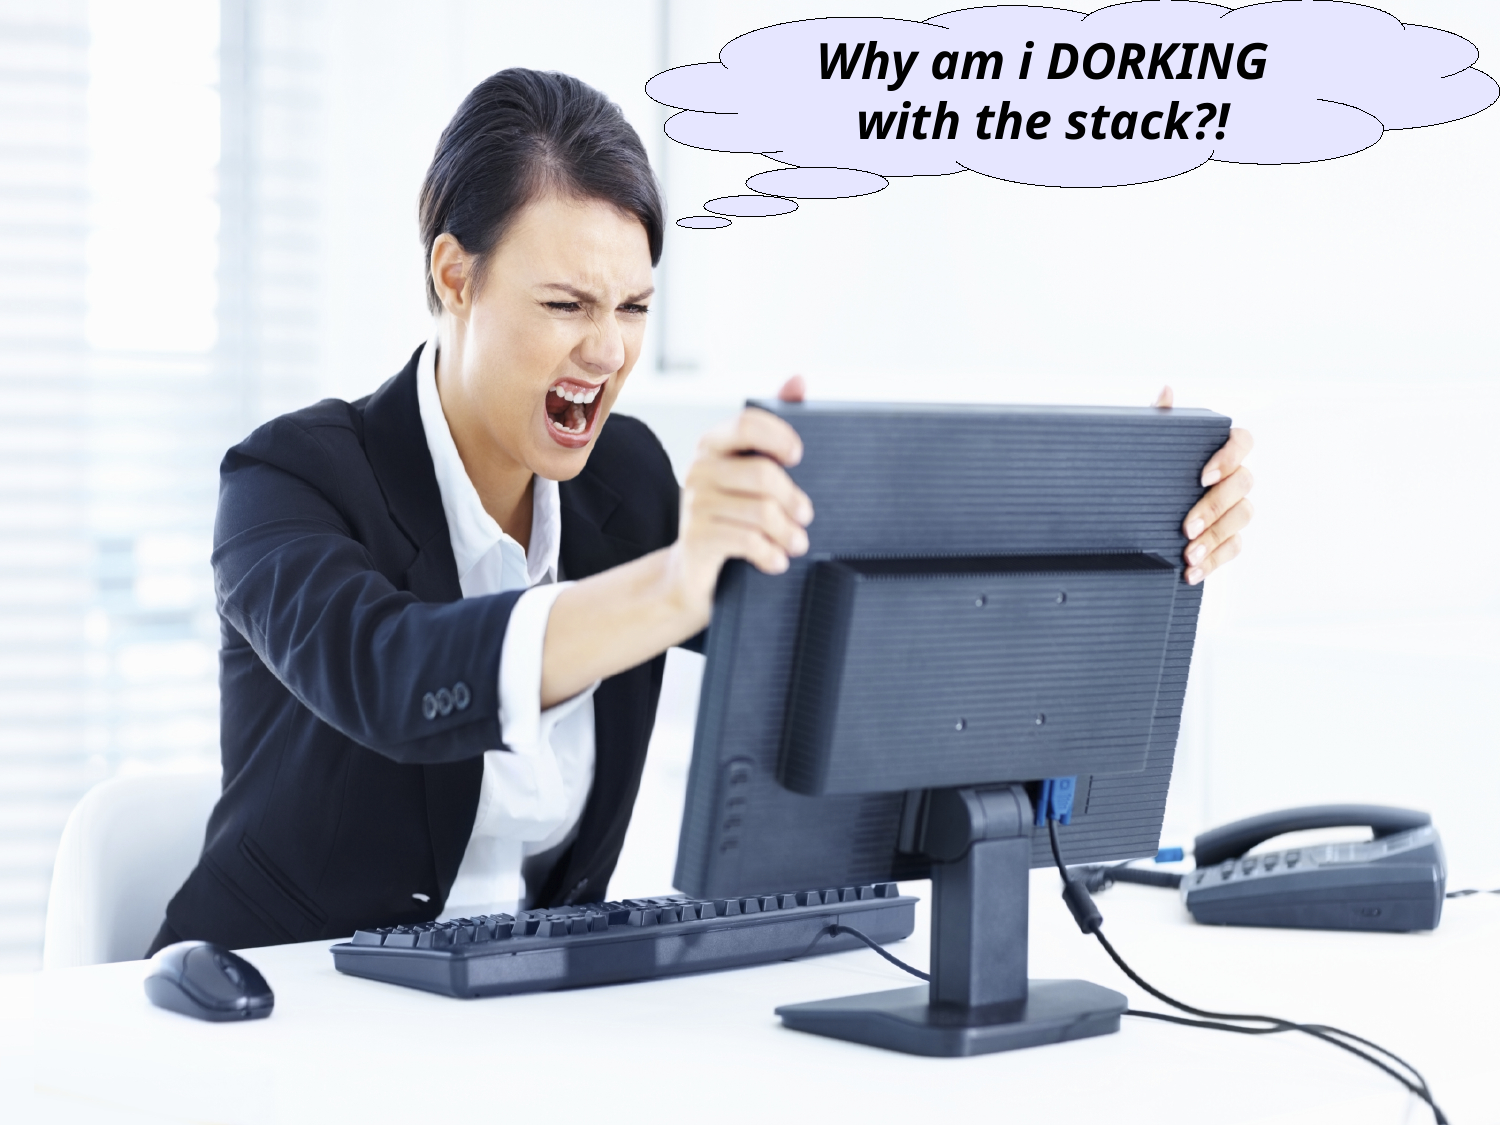

Why am i DORKING
with the stack?!